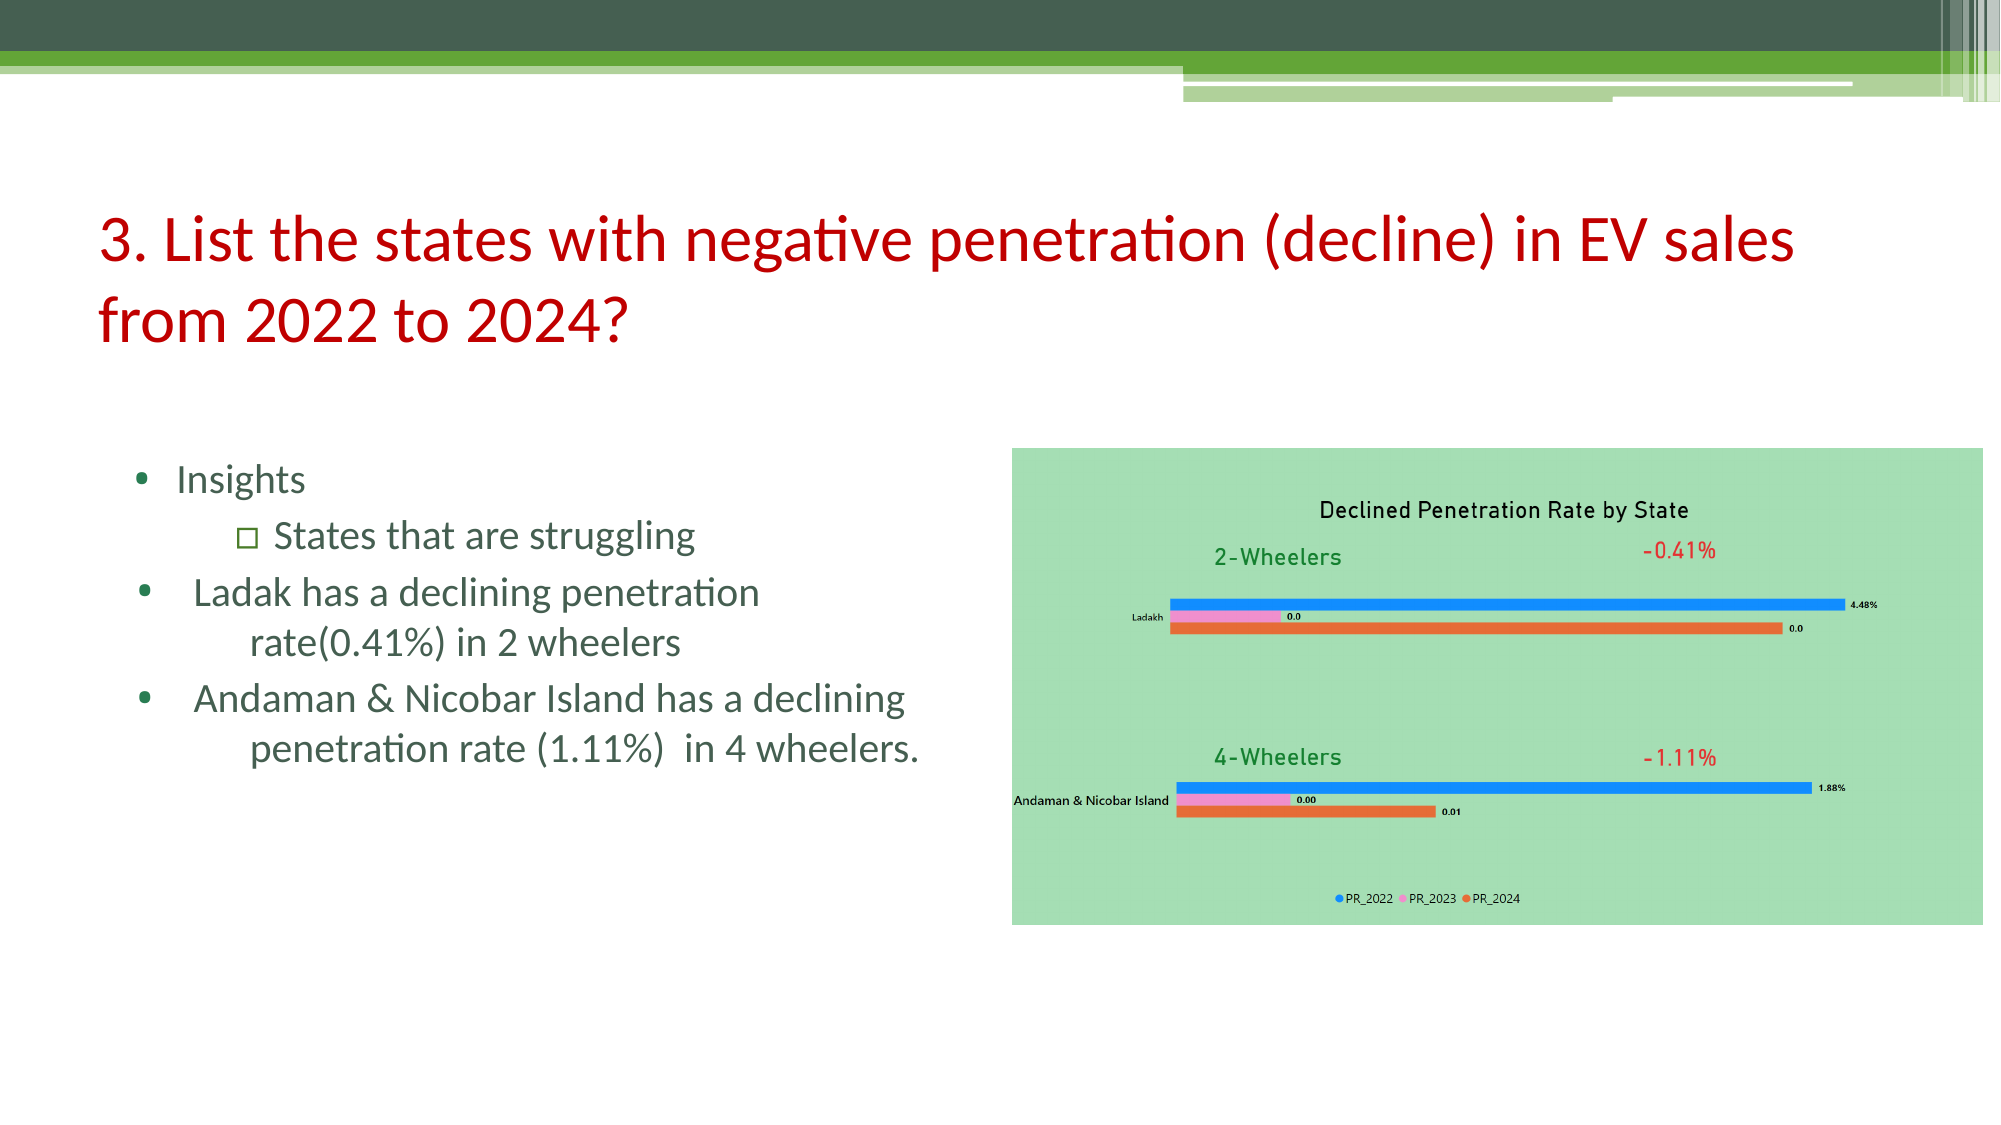

# 3. List the states with negative penetration (decline) in EV sales from 2022 to 2024?
Insights
States that are struggling
Ladak has a declining penetration rate(0.41%) in 2 wheelers
Andaman & Nicobar Island has a declining penetration rate (1.11%) in 4 wheelers.